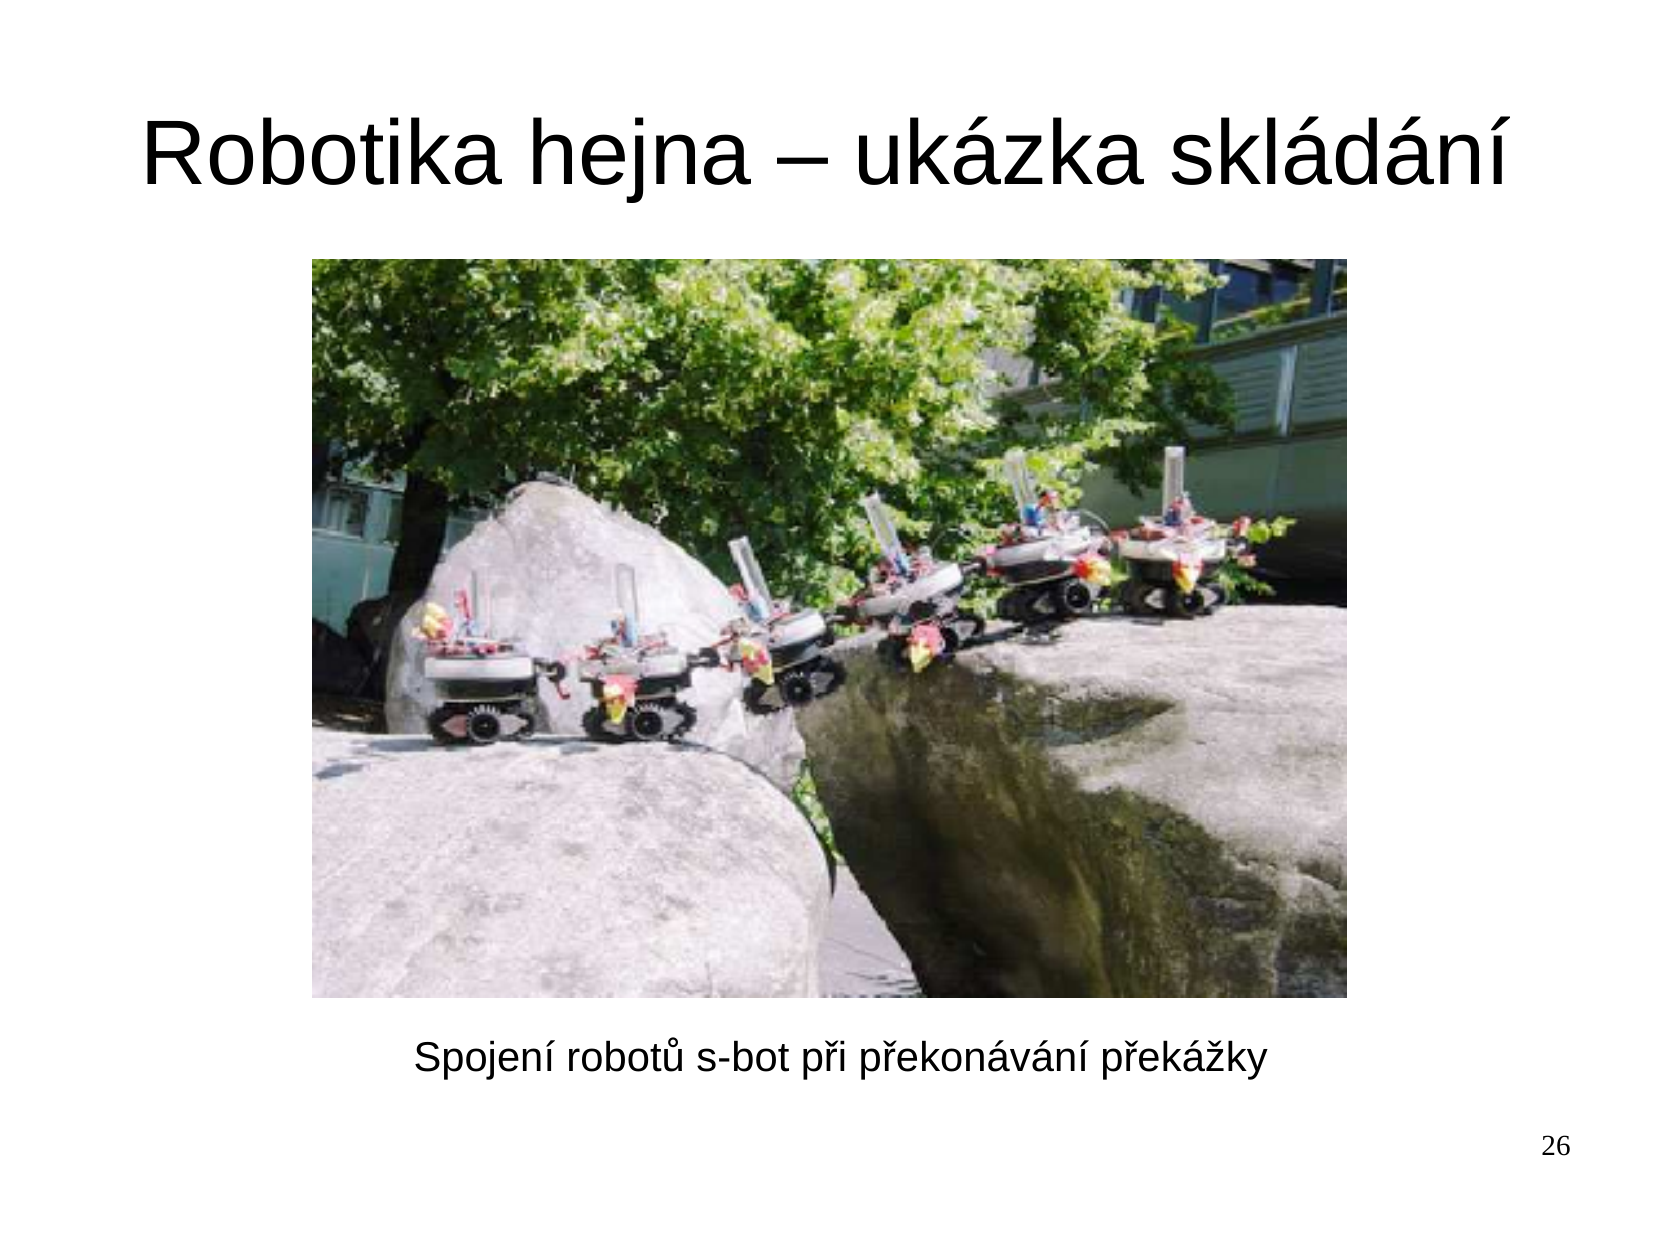

# Robotika hejna – ukázka skládání
Spojení robotů s-bot při překonávání překážky
26